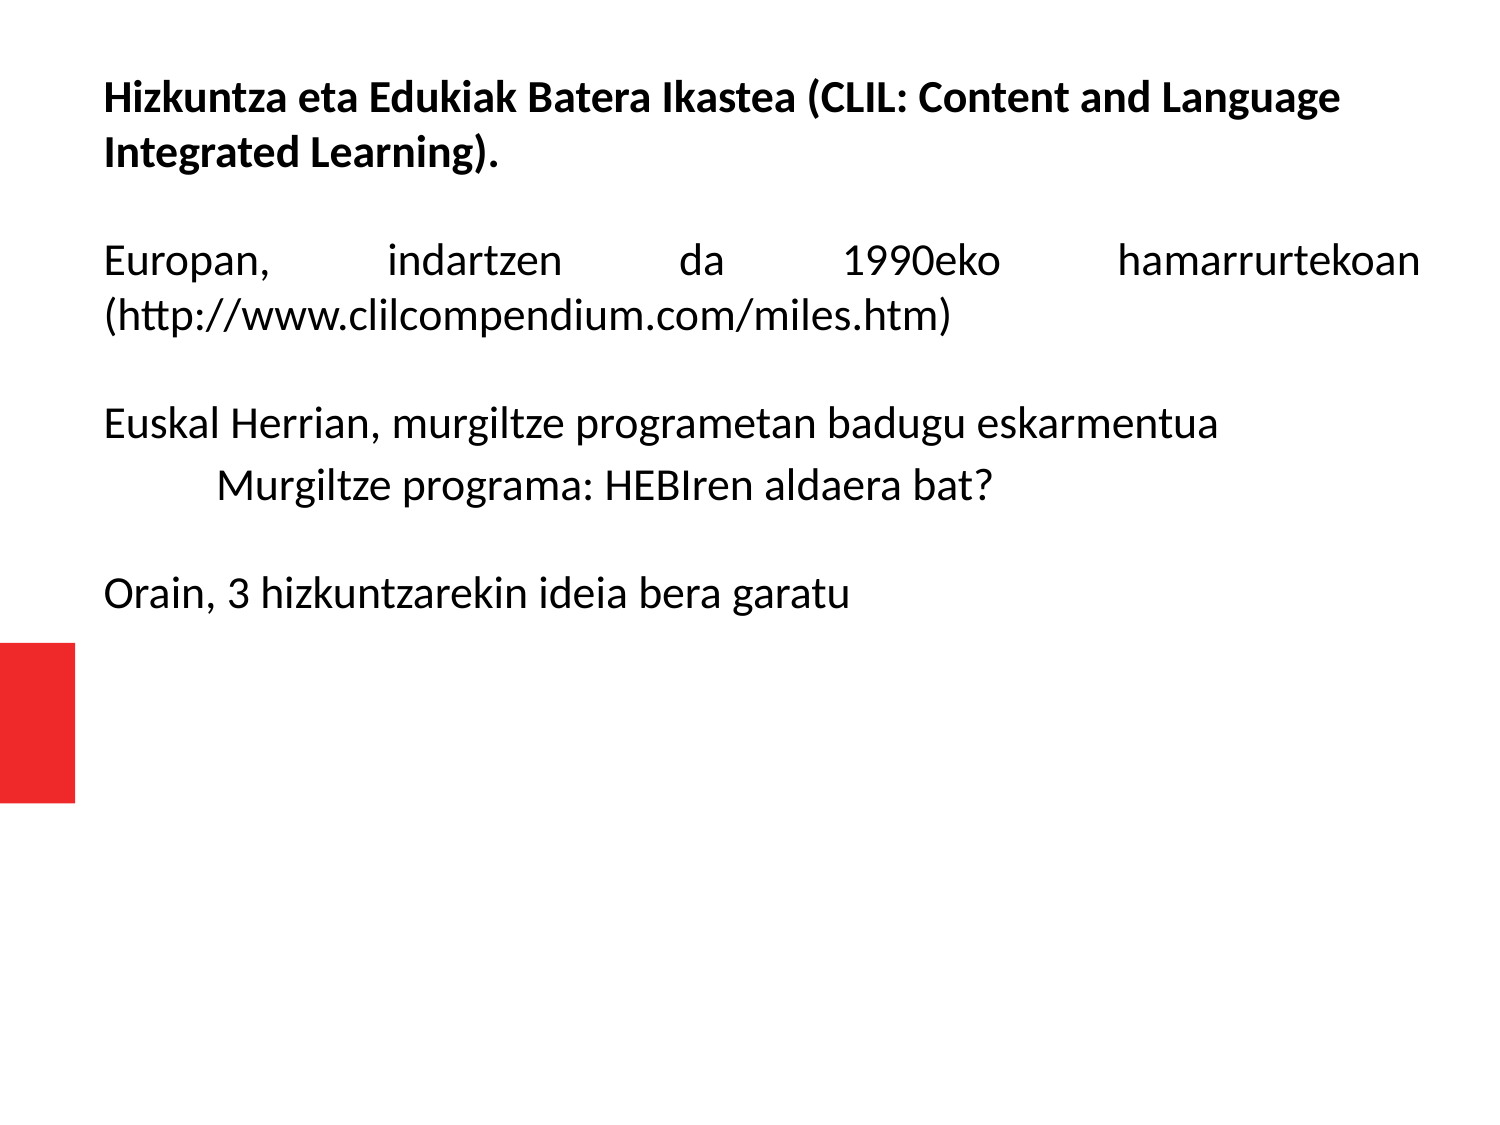

# Hizkuntza eta Edukiak Batera Ikastea (CLIL: Content and Language Integrated Learning).
Europan, indartzen da 1990eko hamarrurtekoan (http://www.clilcompendium.com/miles.htm)
Euskal Herrian, murgiltze programetan badugu eskarmentua
Murgiltze programa: HEBIren aldaera bat?
Orain, 3 hizkuntzarekin ideia bera garatu